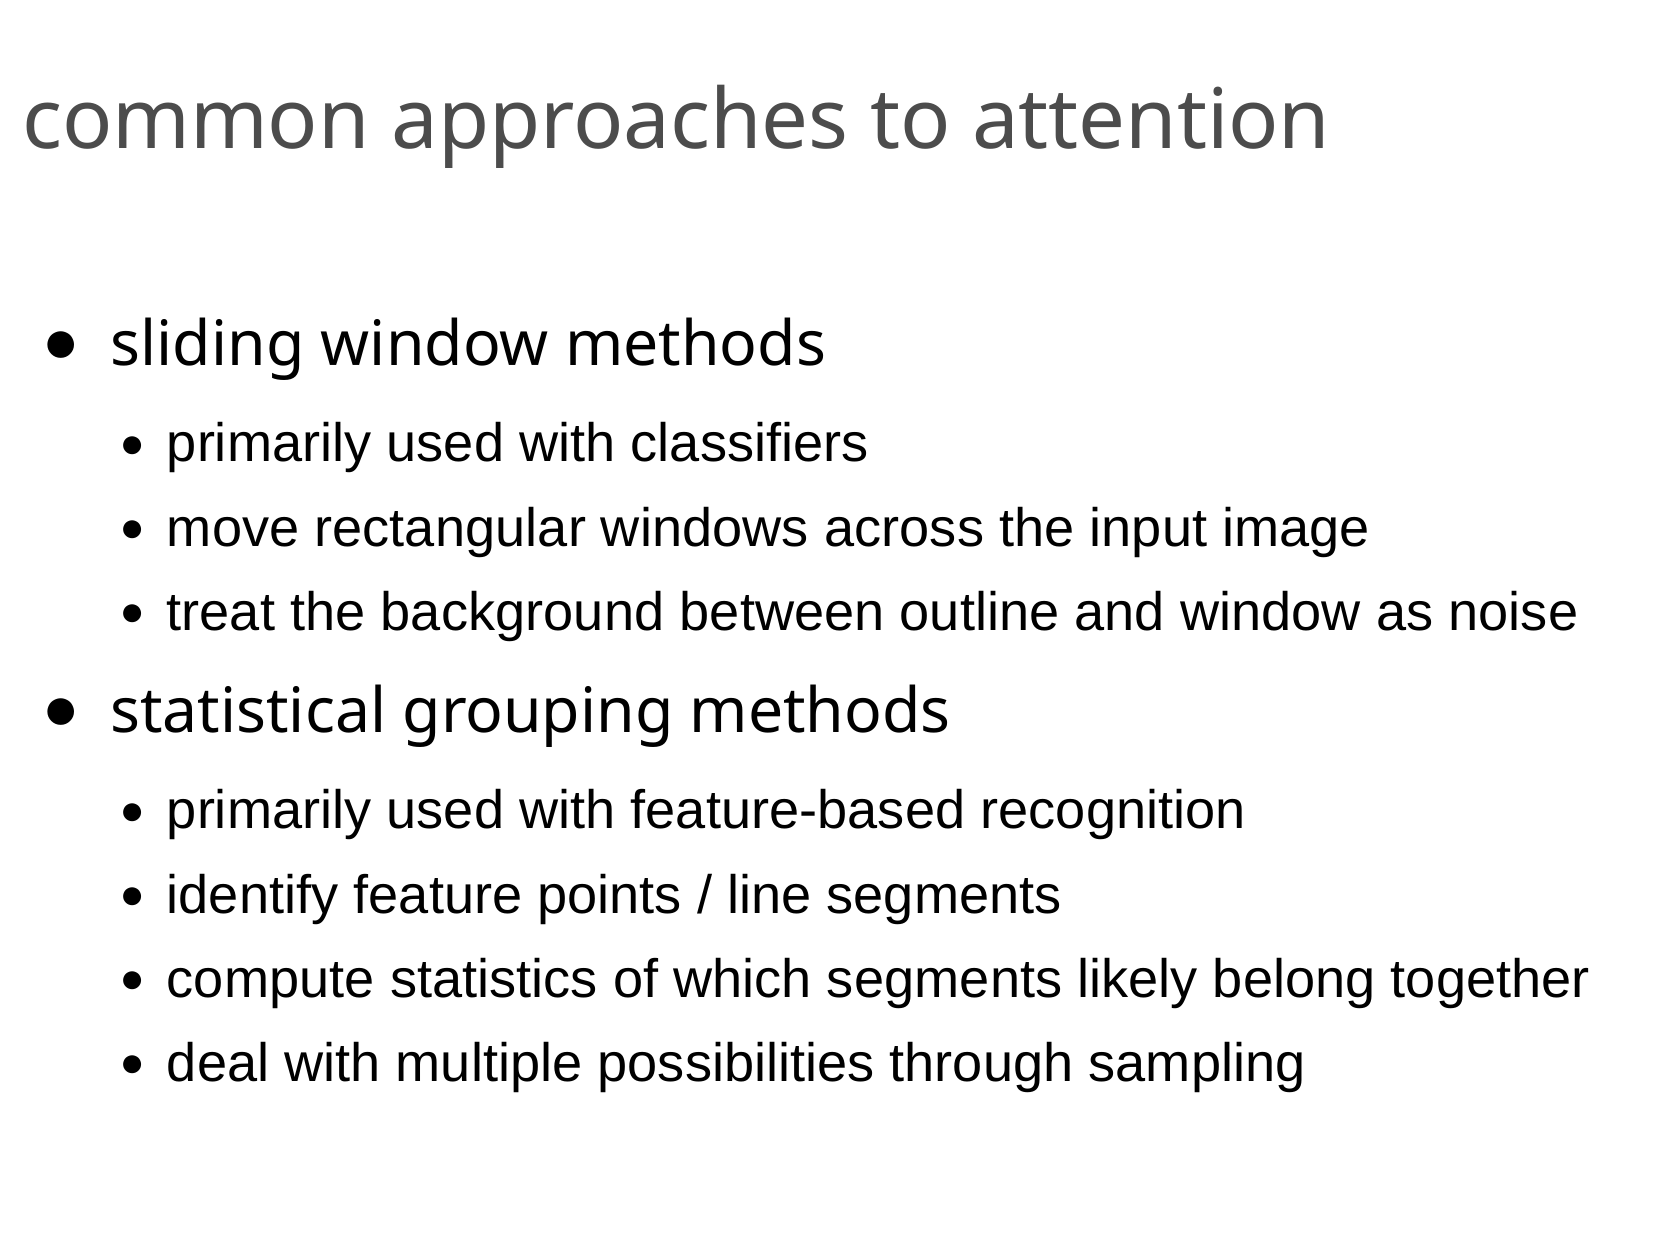

# common approaches to attention
sliding window methods
primarily used with classifiers
move rectangular windows across the input image
treat the background between outline and window as noise
statistical grouping methods
primarily used with feature-based recognition
identify feature points / line segments
compute statistics of which segments likely belong together
deal with multiple possibilities through sampling